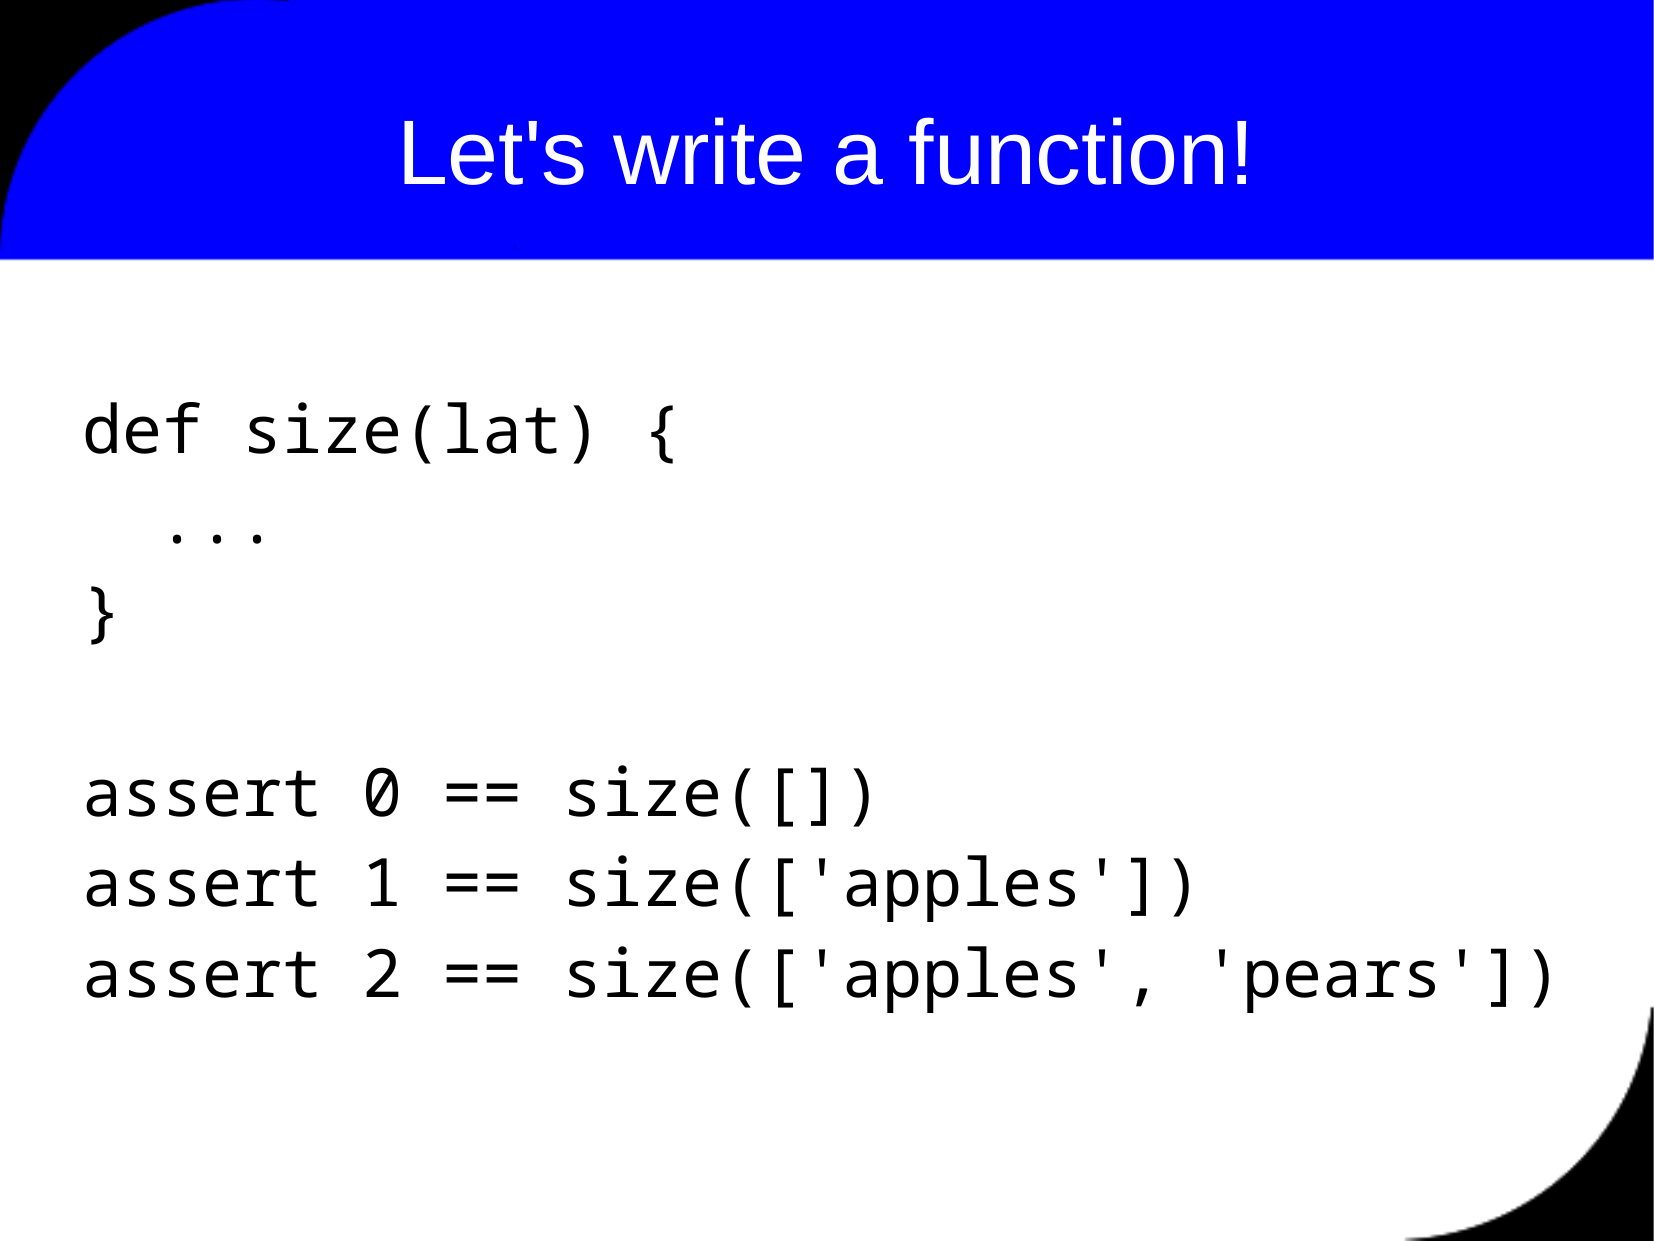

# Let's write a function!
def size(lat) {
	...
}
assert 0 == size([])
assert 1 == size(['apples'])
assert 2 == size(['apples', 'pears'])